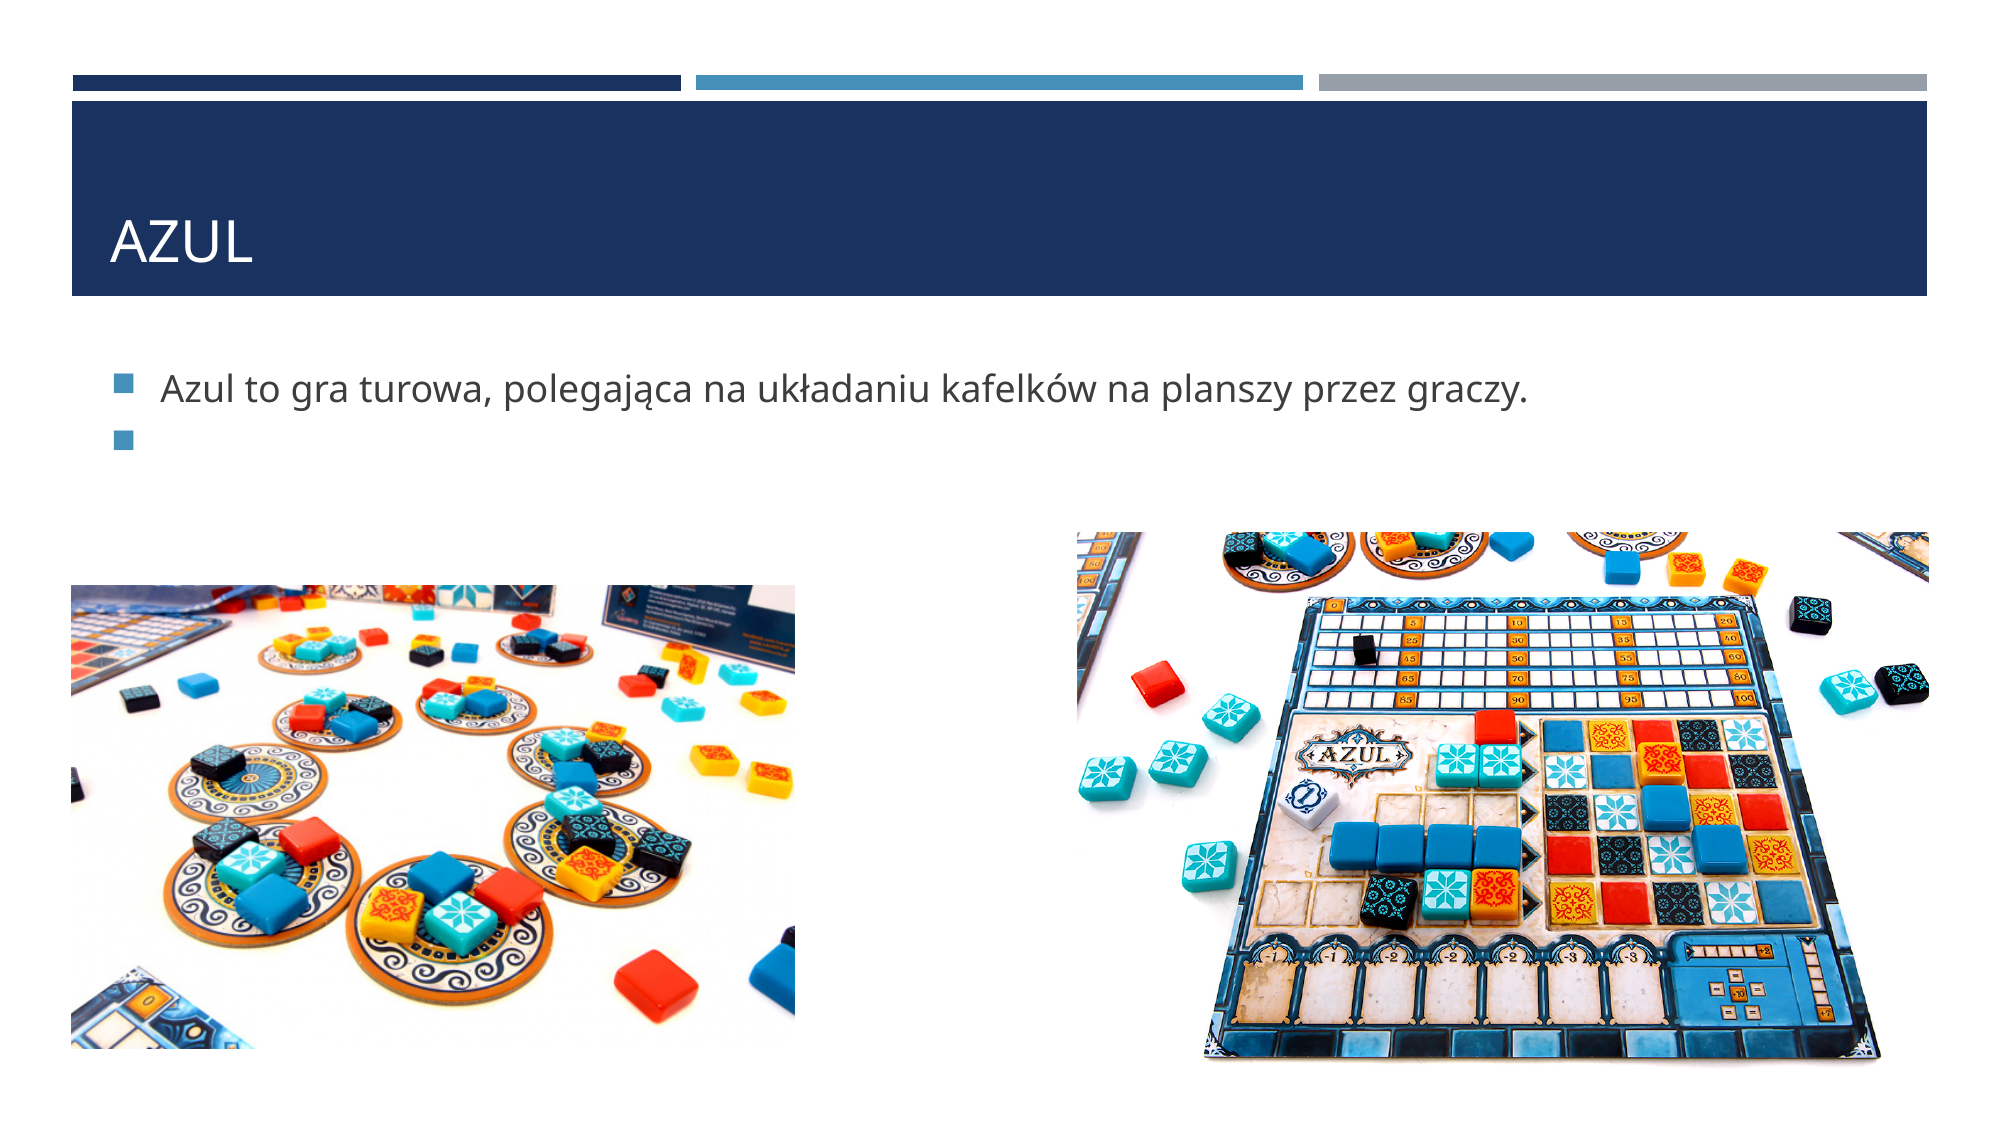

# AZUL
Azul to gra turowa, polegająca na układaniu kafelków na planszy przez graczy.